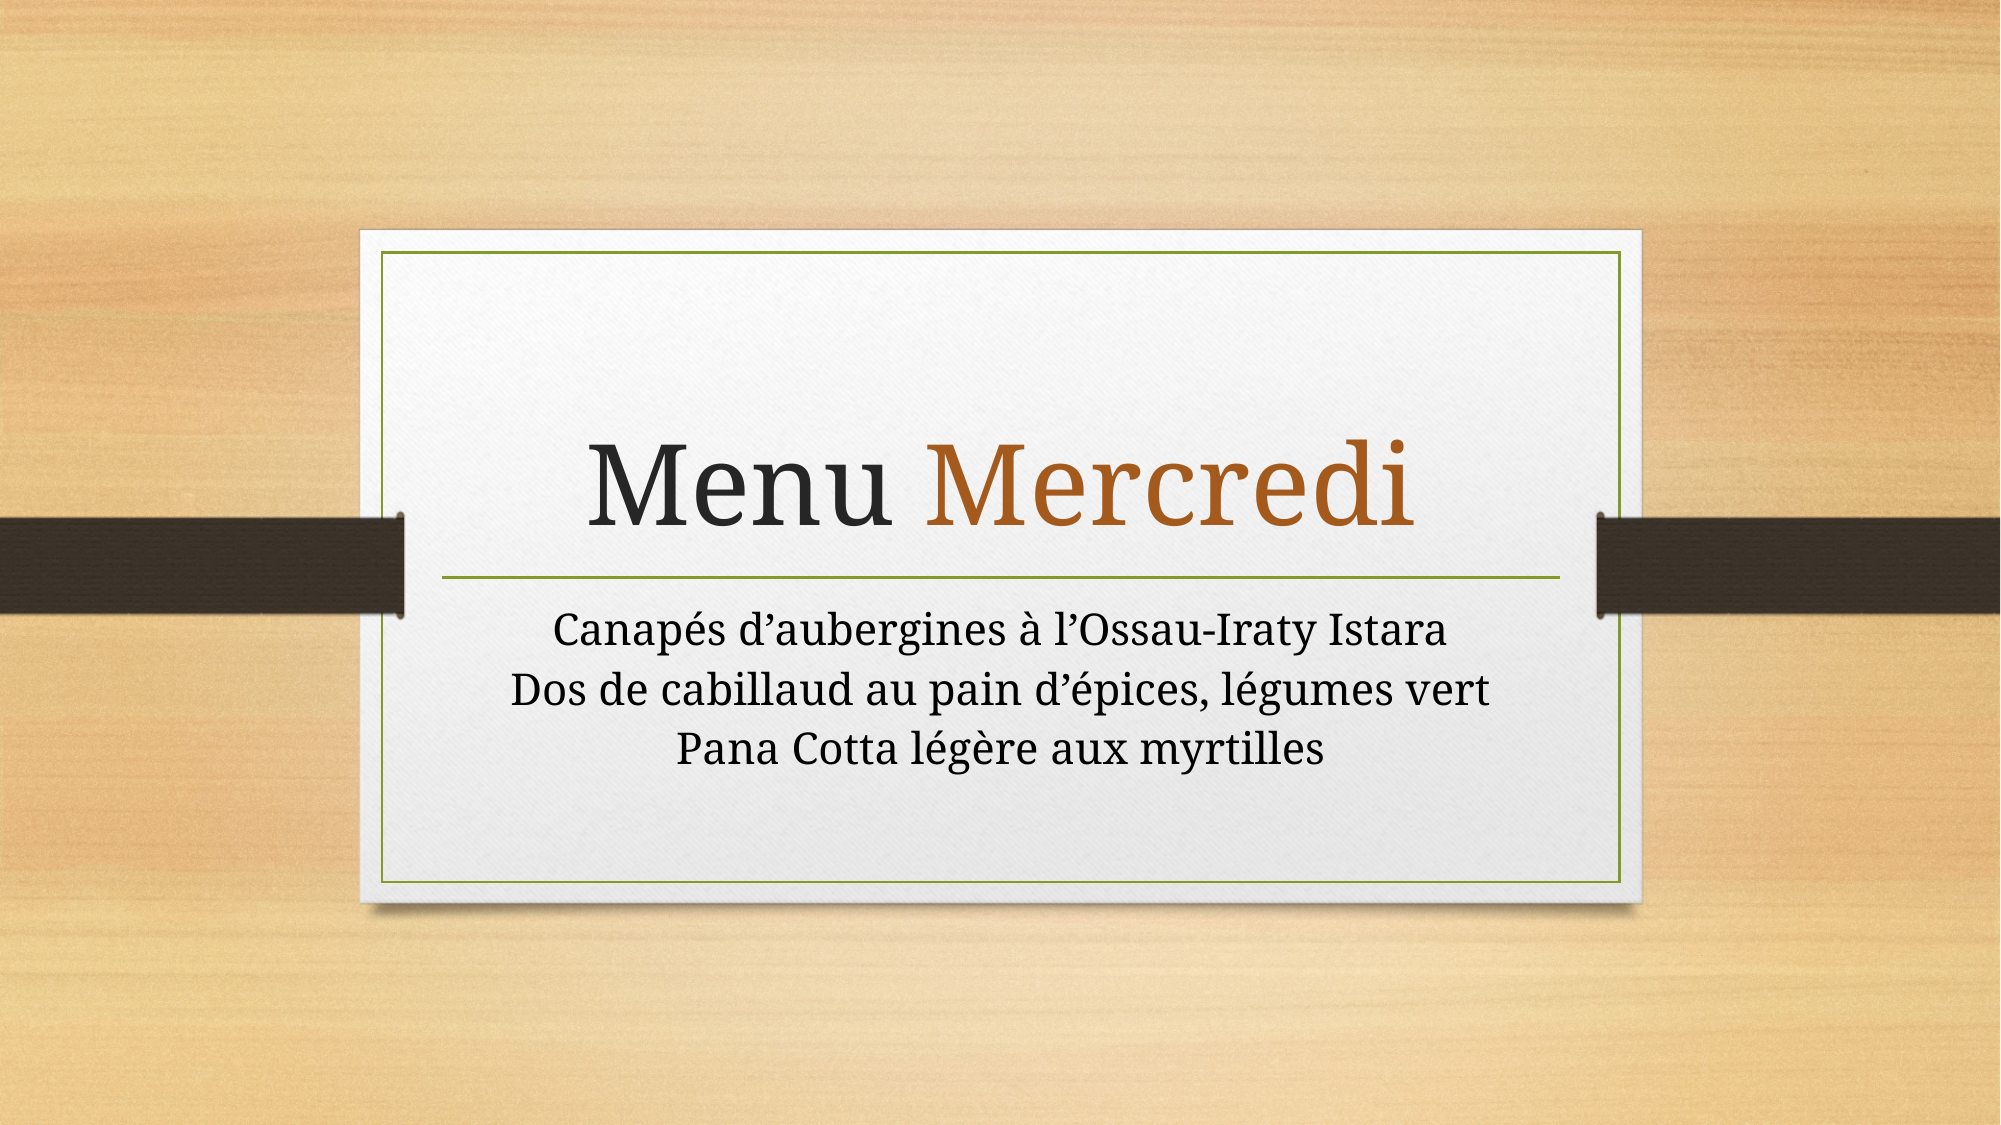

# Menu Mercredi
Canapés d’aubergines à l’Ossau-Iraty Istara
Dos de cabillaud au pain d’épices, légumes vert
Pana Cotta légère aux myrtilles